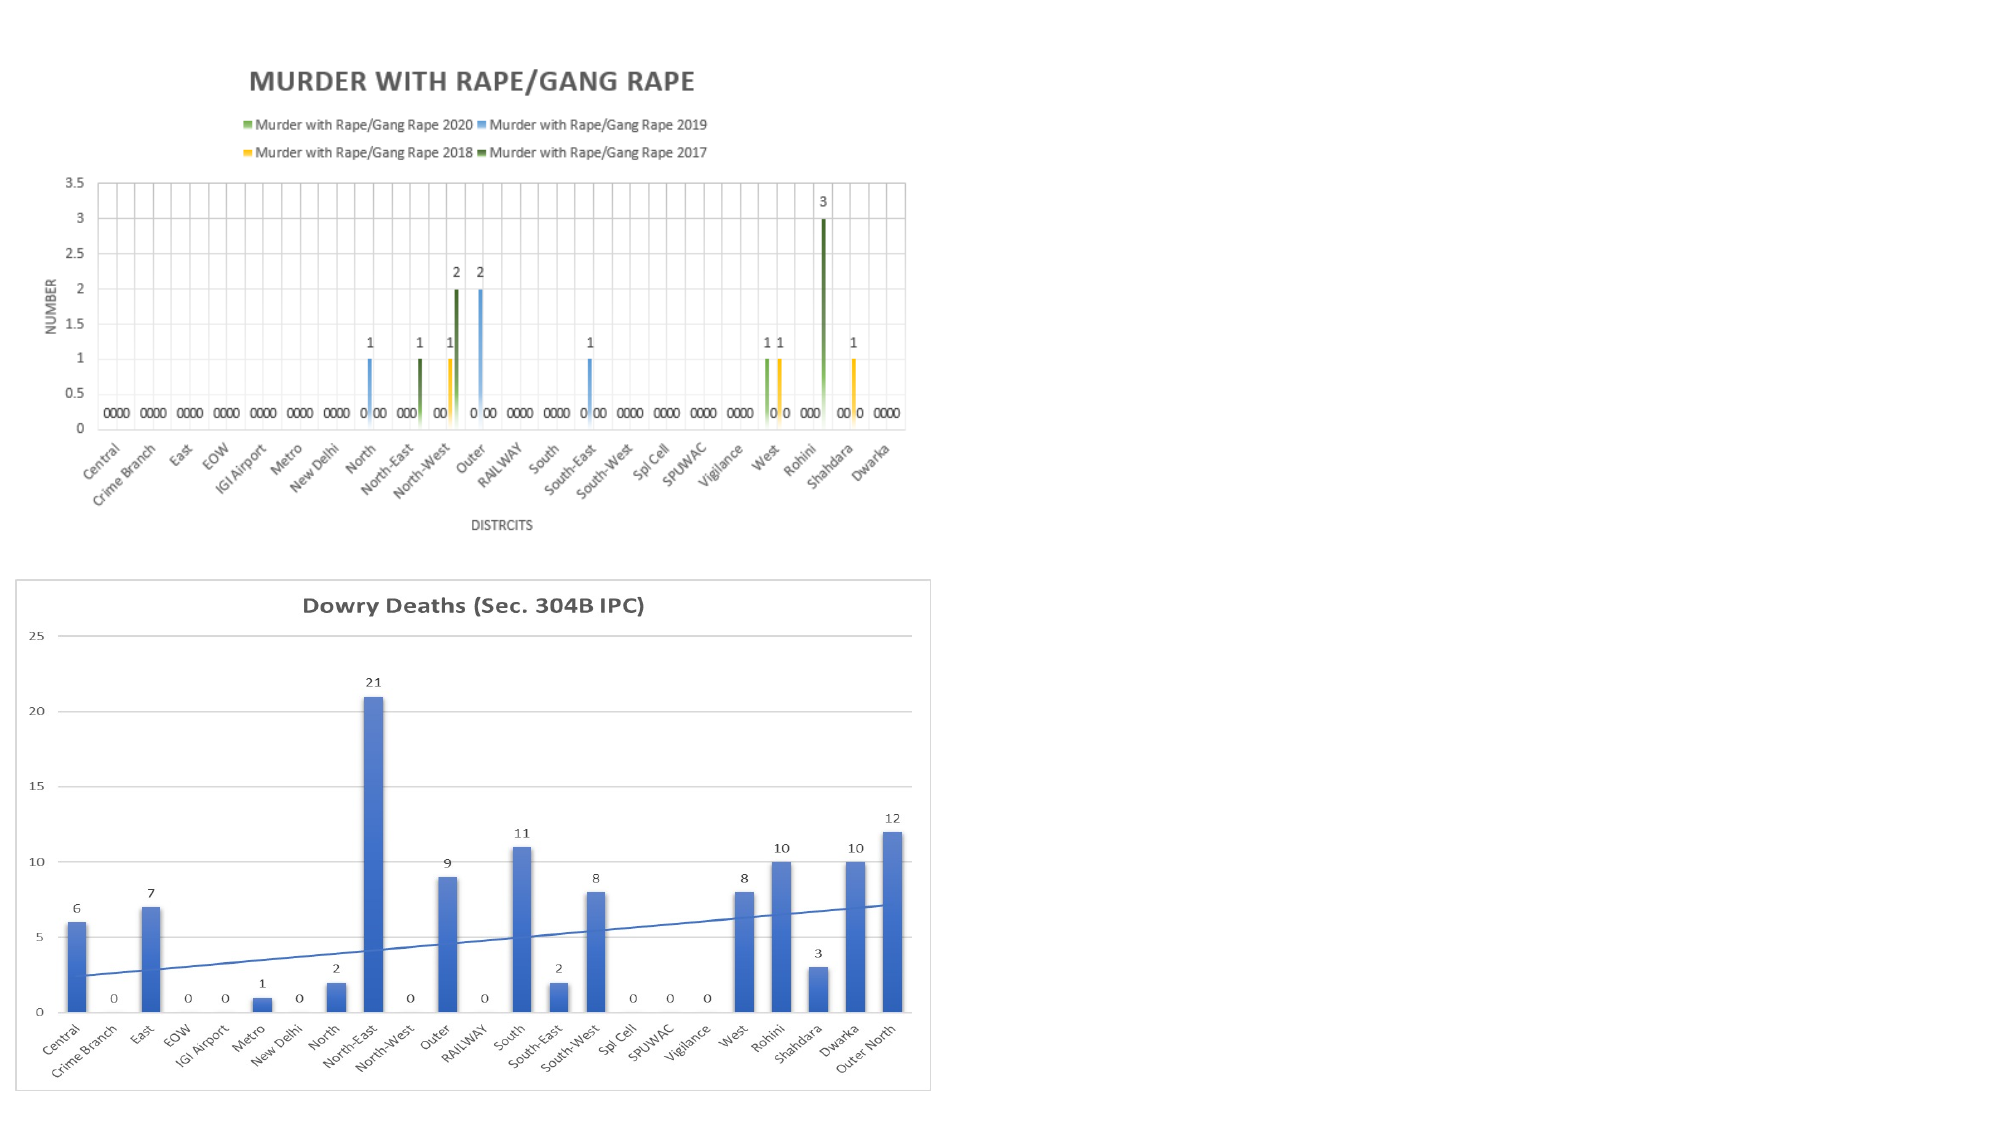

Sub-category- Rape is more frequently seen in the areas of Dwarka, North-east, south-east, central, west and so on with the help of this bar and line graph.
This bar and line graph shows that North-East Delhi play a key role in dowry deaths, and central, east and west districts are not far behind.